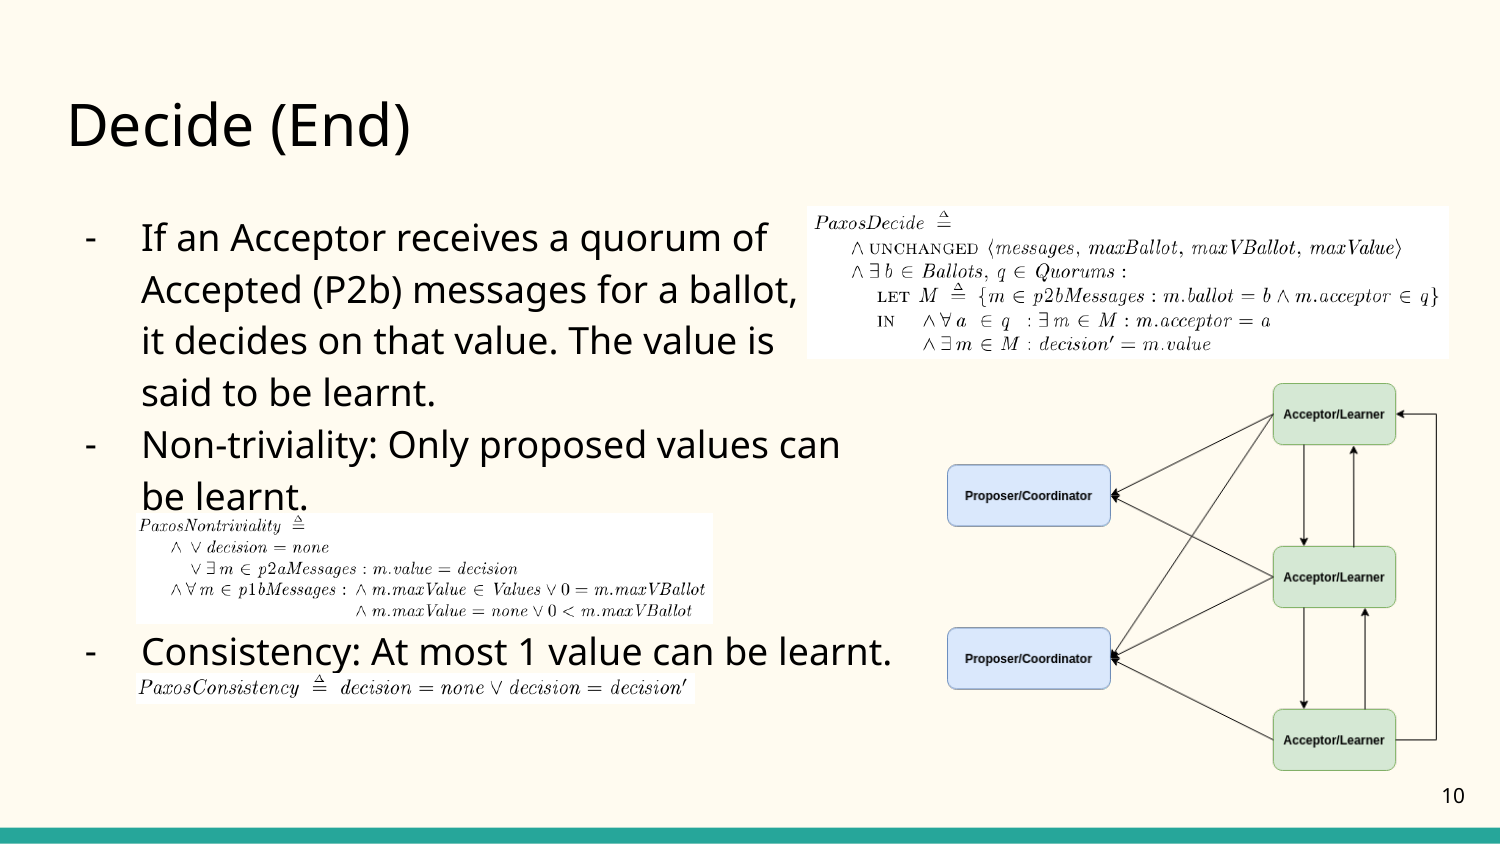

# Decide (End)
If an Acceptor receives a quorum of
Accepted (P2b) messages for a ballot,
it decides on that value. The value is
said to be learnt.
Non-triviality: Only proposed values can
be learnt.
Consistency: At most 1 value can be learnt.